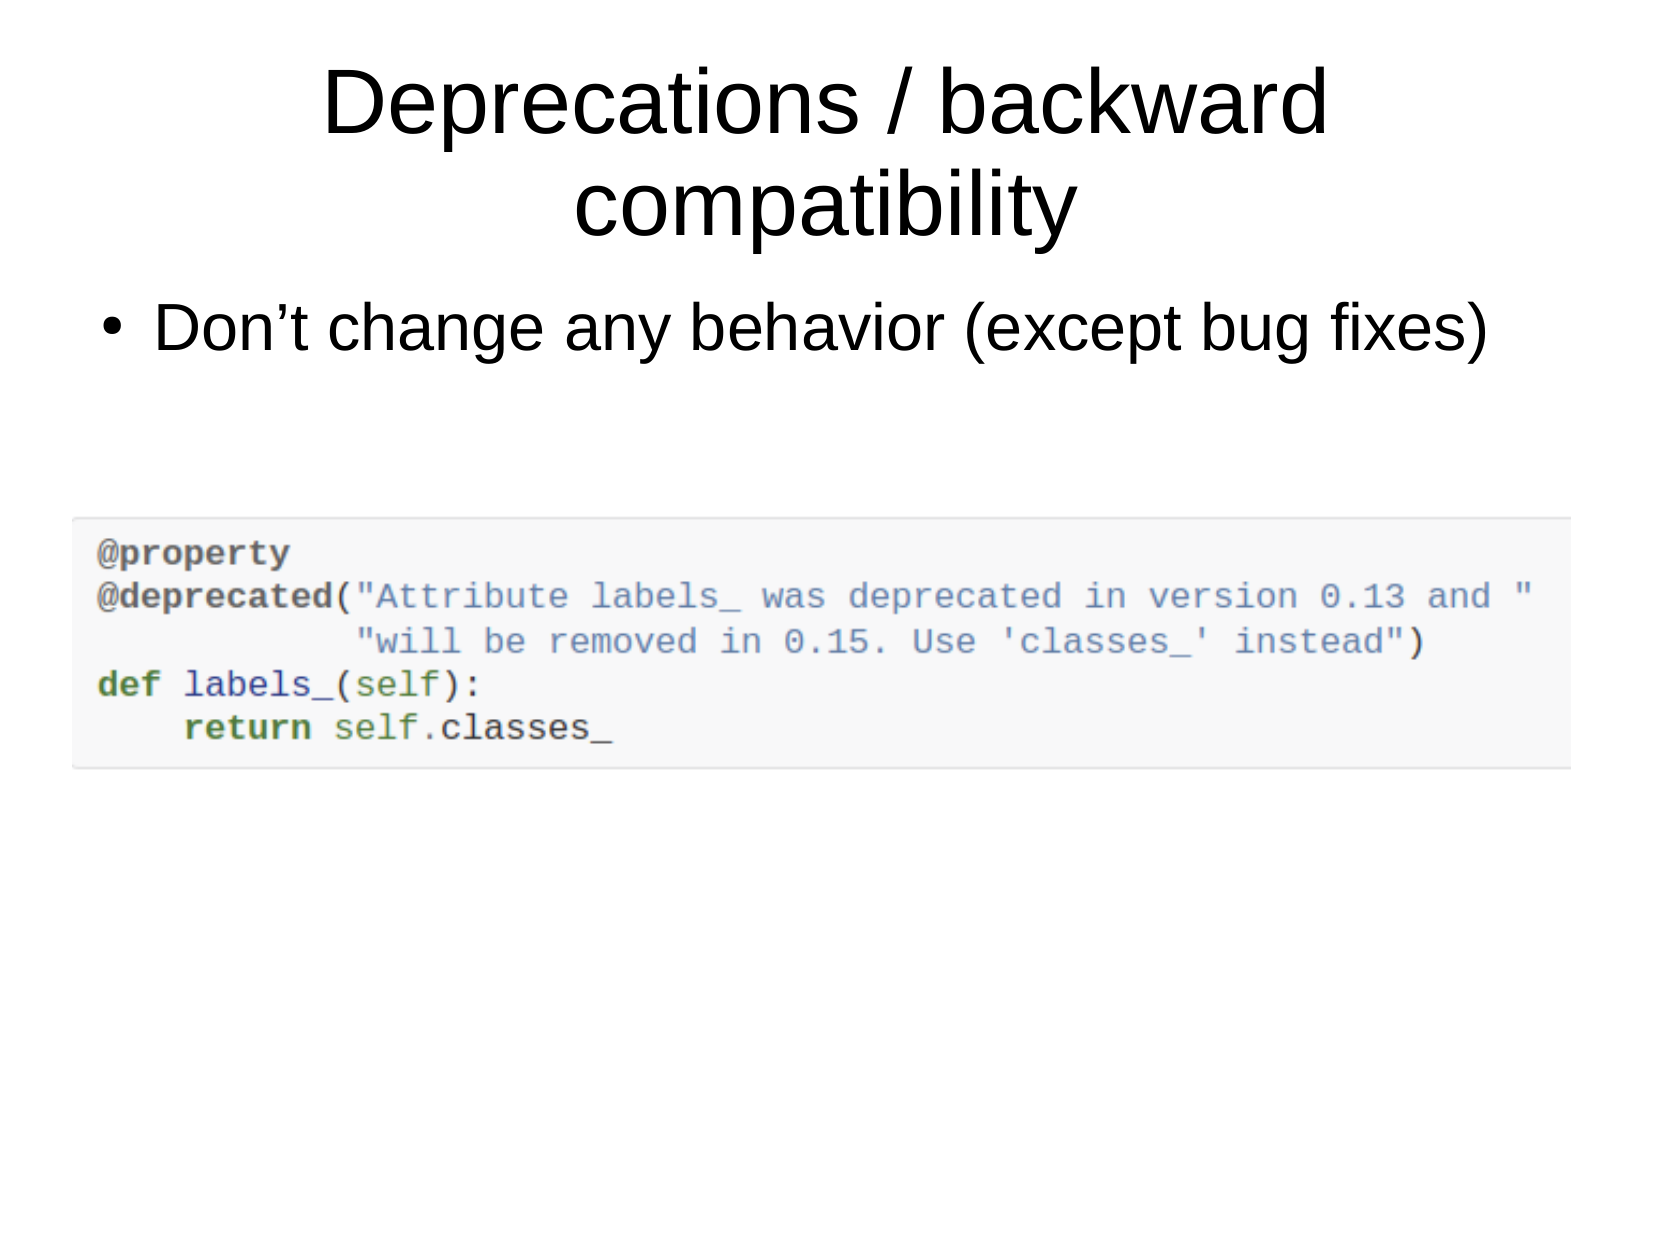

# Deprecations / backward compatibility
Don’t change any behavior (except bug fixes)